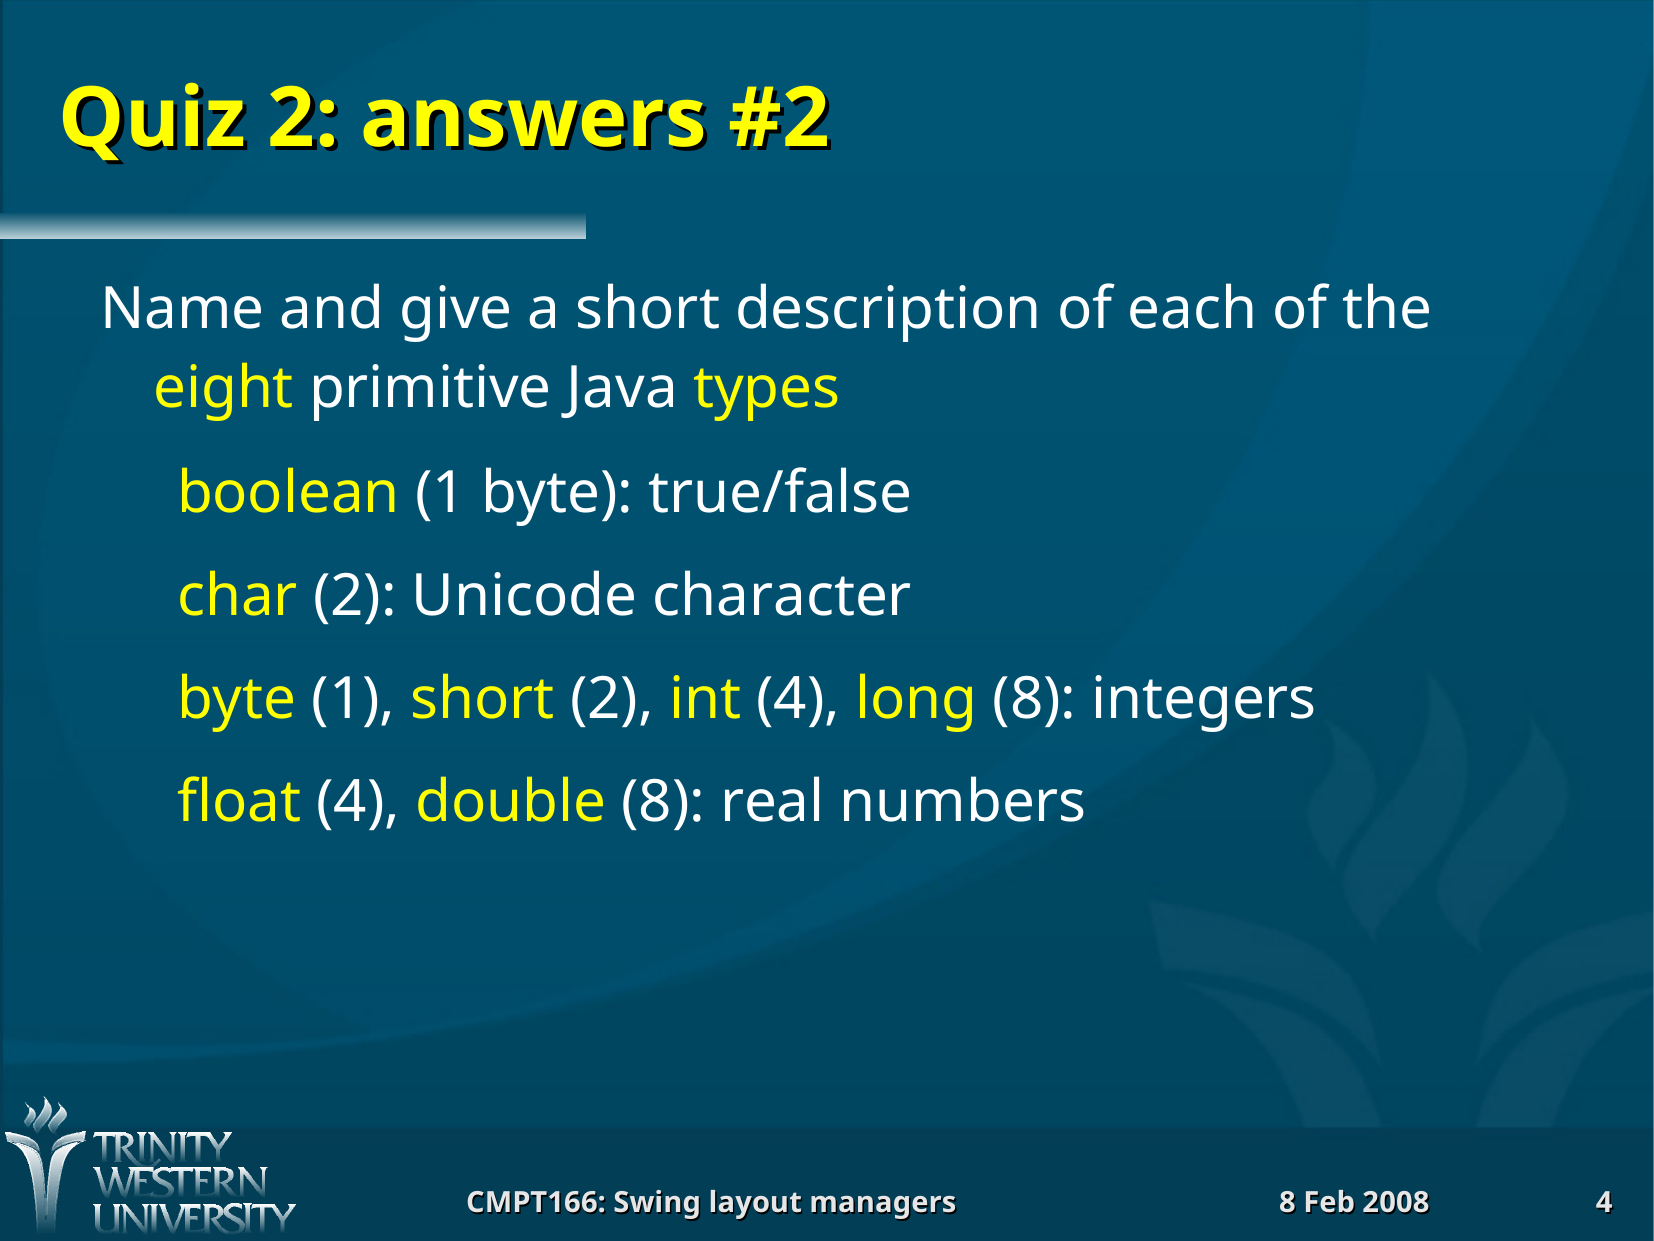

# Quiz 2: answers #2
Name and give a short description of each of the eight primitive Java types
boolean (1 byte): true/false
char (2): Unicode character
byte (1), short (2), int (4), long (8): integers
float (4), double (8): real numbers
CMPT166: Swing layout managers
8 Feb 2008
4